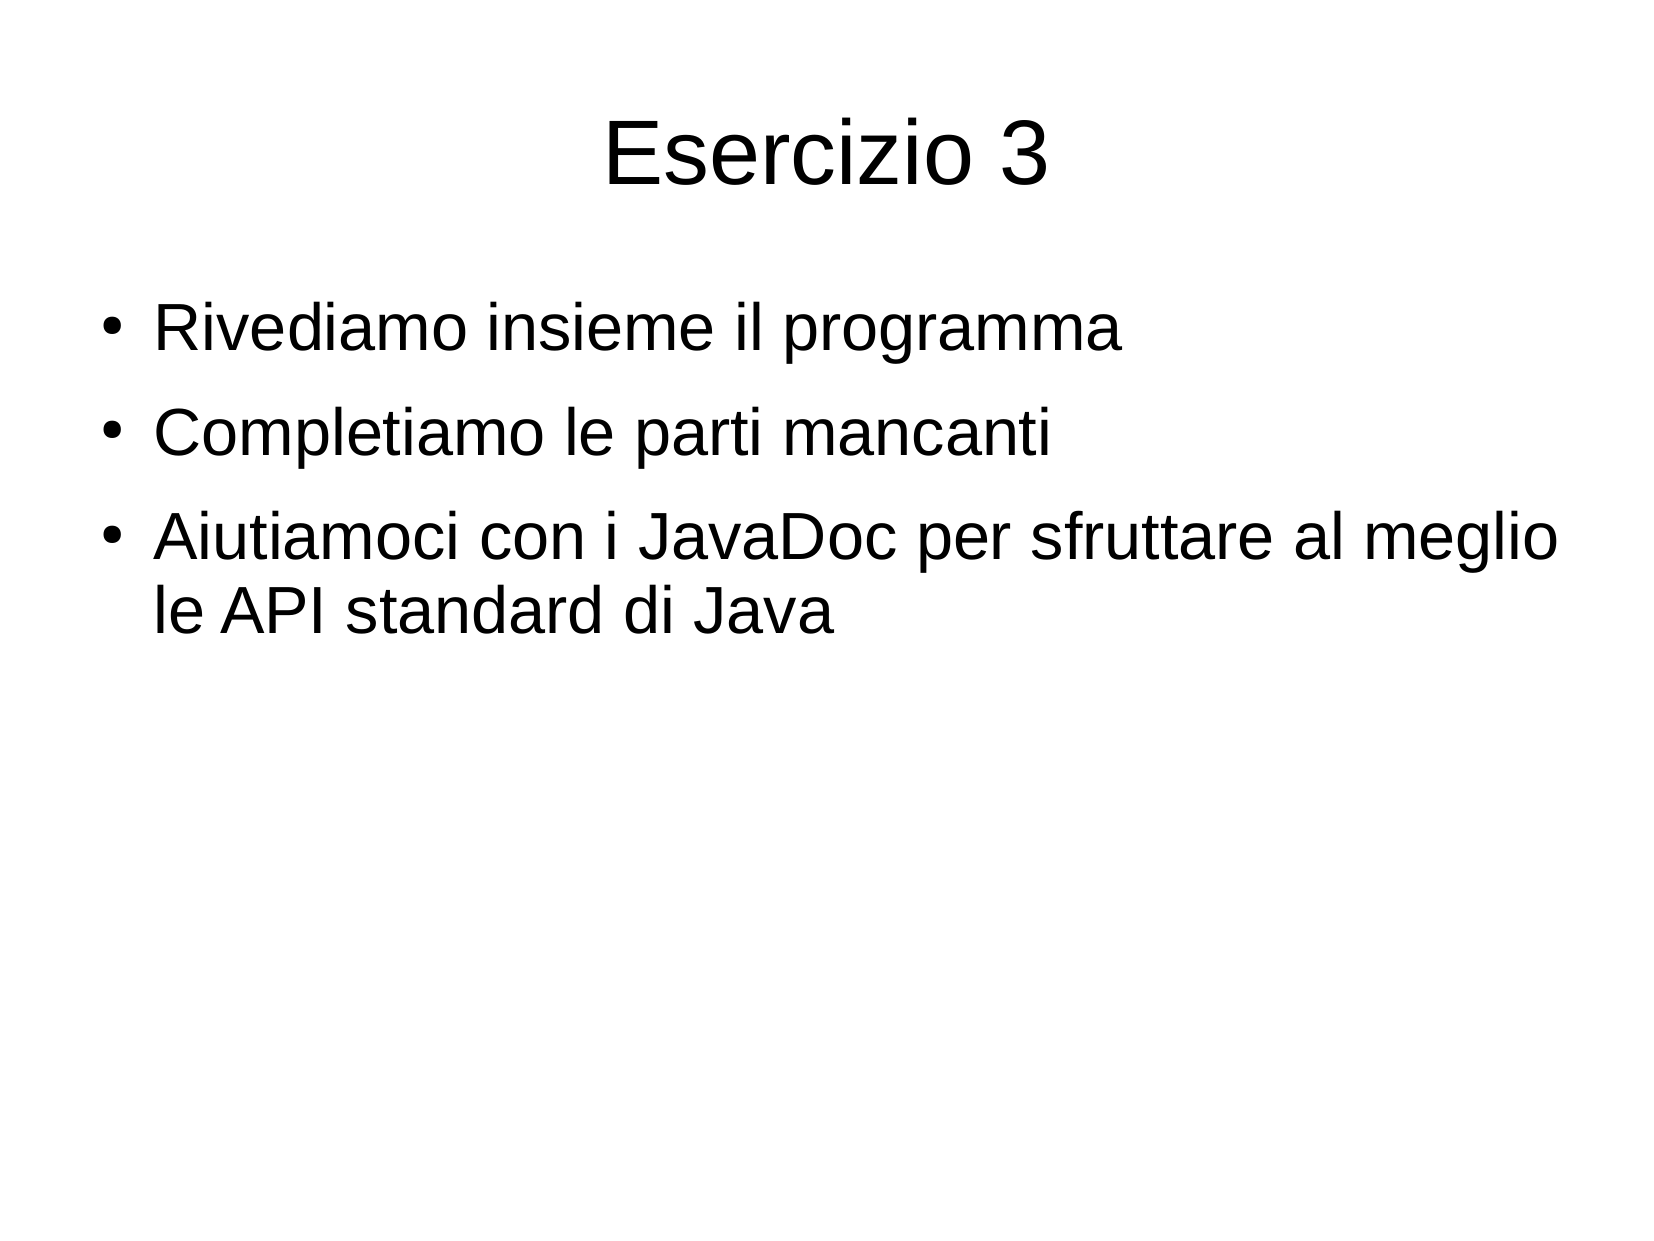

# Esercizio 3
Rivediamo insieme il programma
Completiamo le parti mancanti
Aiutiamoci con i JavaDoc per sfruttare al meglio le API standard di Java